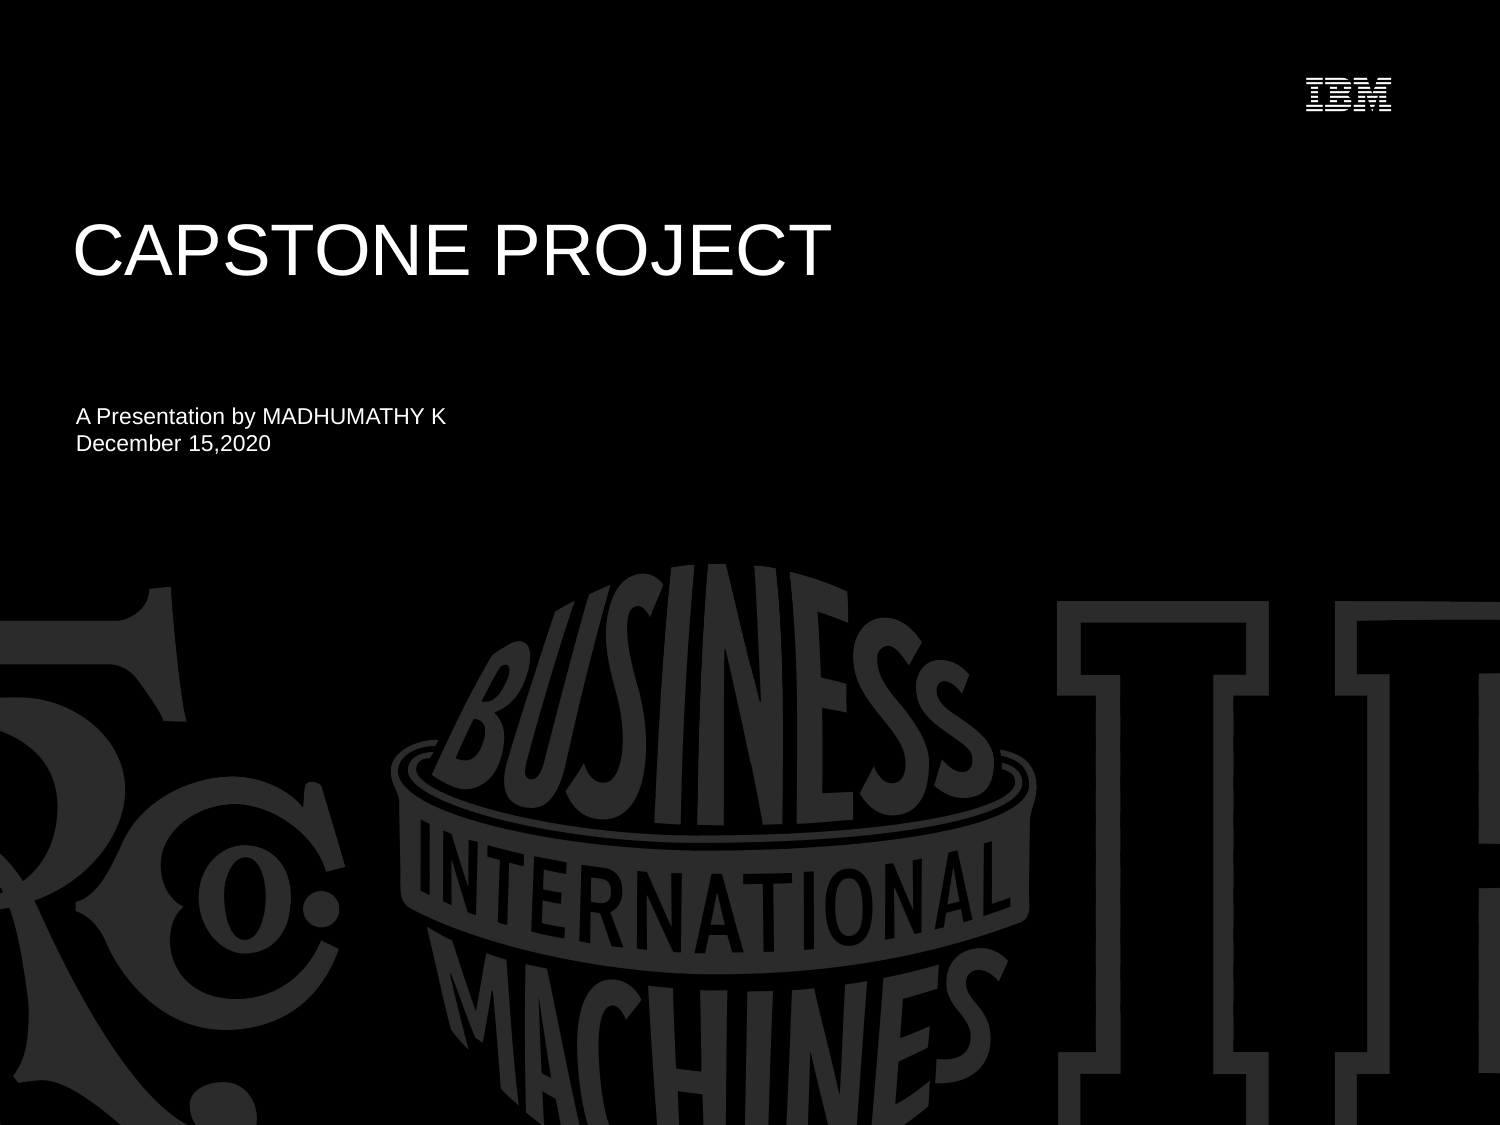

# CAPSTONE PROJECT
A Presentation by MADHUMATHY K
December 15,2020